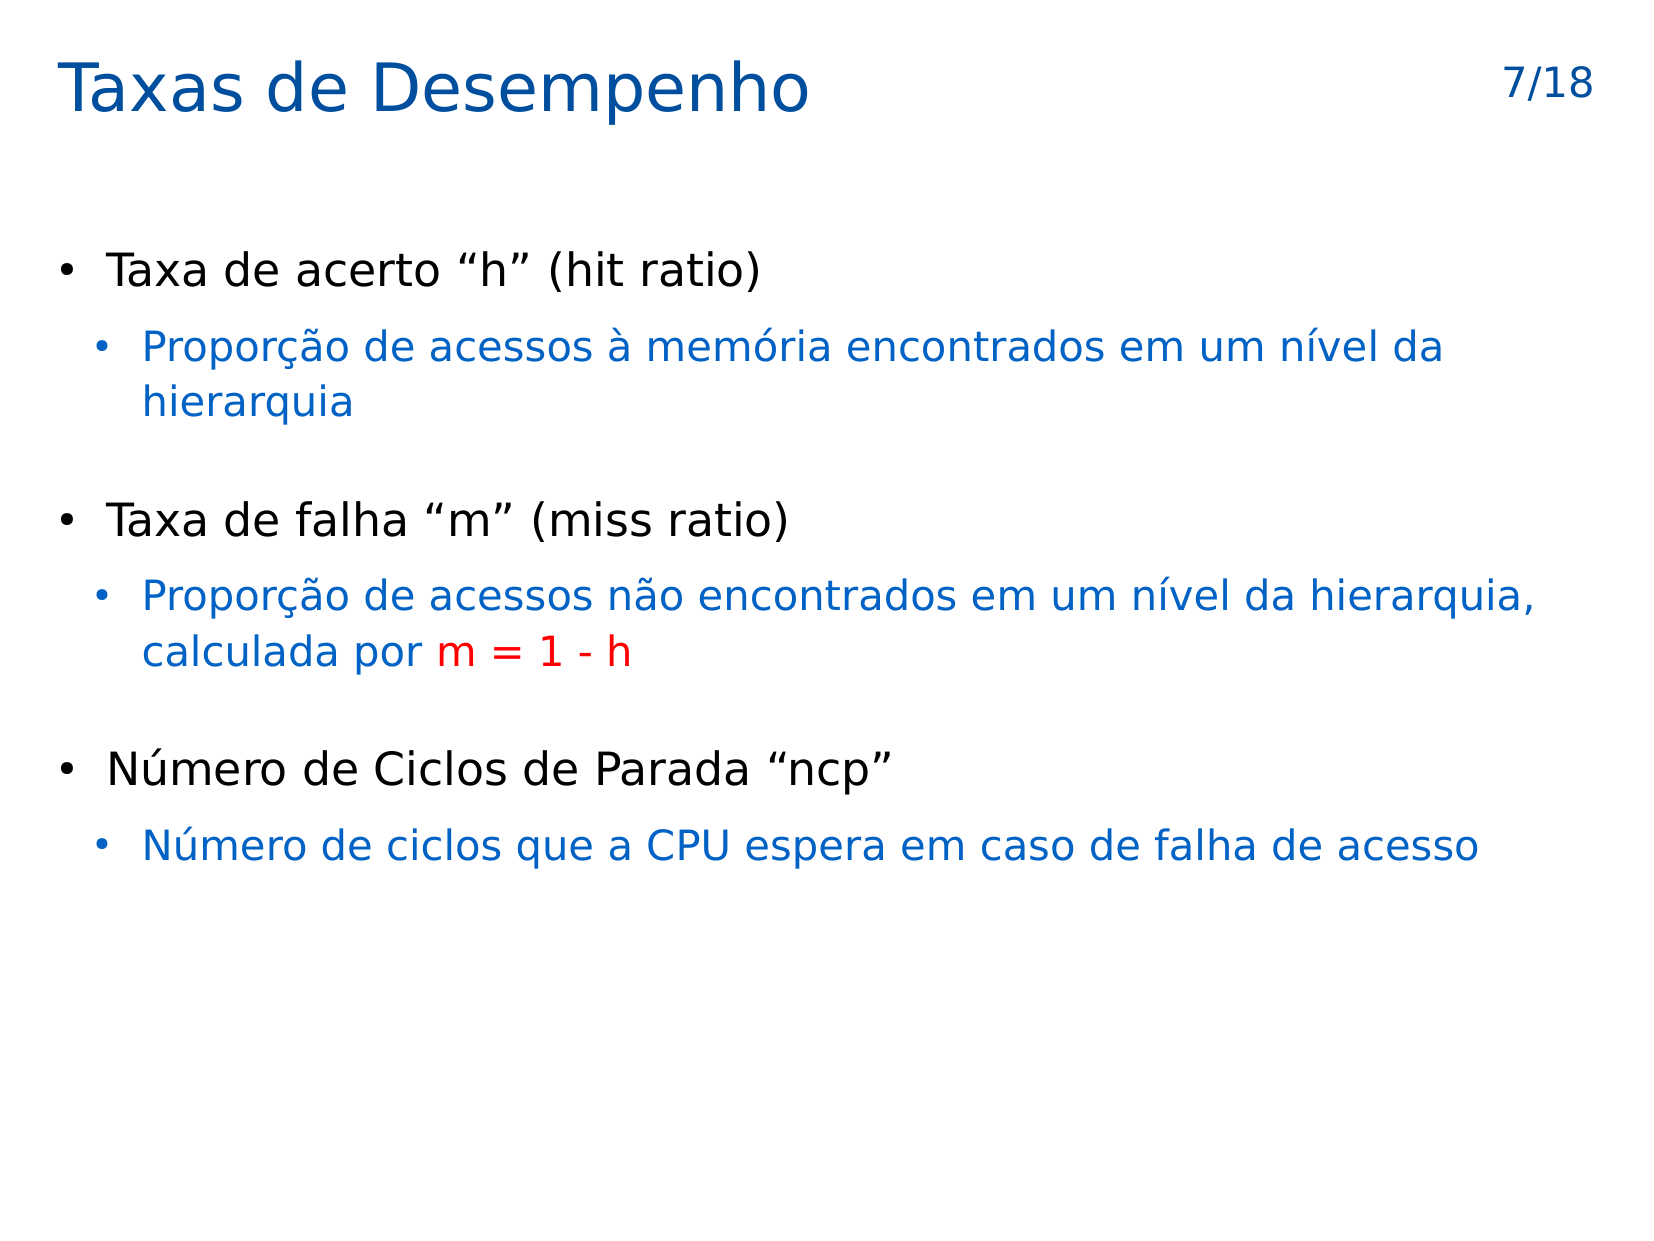

# Taxas de Desempenho
7
Taxa de acerto “h” (hit ratio)
Proporção de acessos à memória encontrados em um nível da hierarquia
Taxa de falha “m” (miss ratio)
Proporção de acessos não encontrados em um nível da hierarquia, calculada por m = 1 - h
Número de Ciclos de Parada “ncp”
Número de ciclos que a CPU espera em caso de falha de acesso